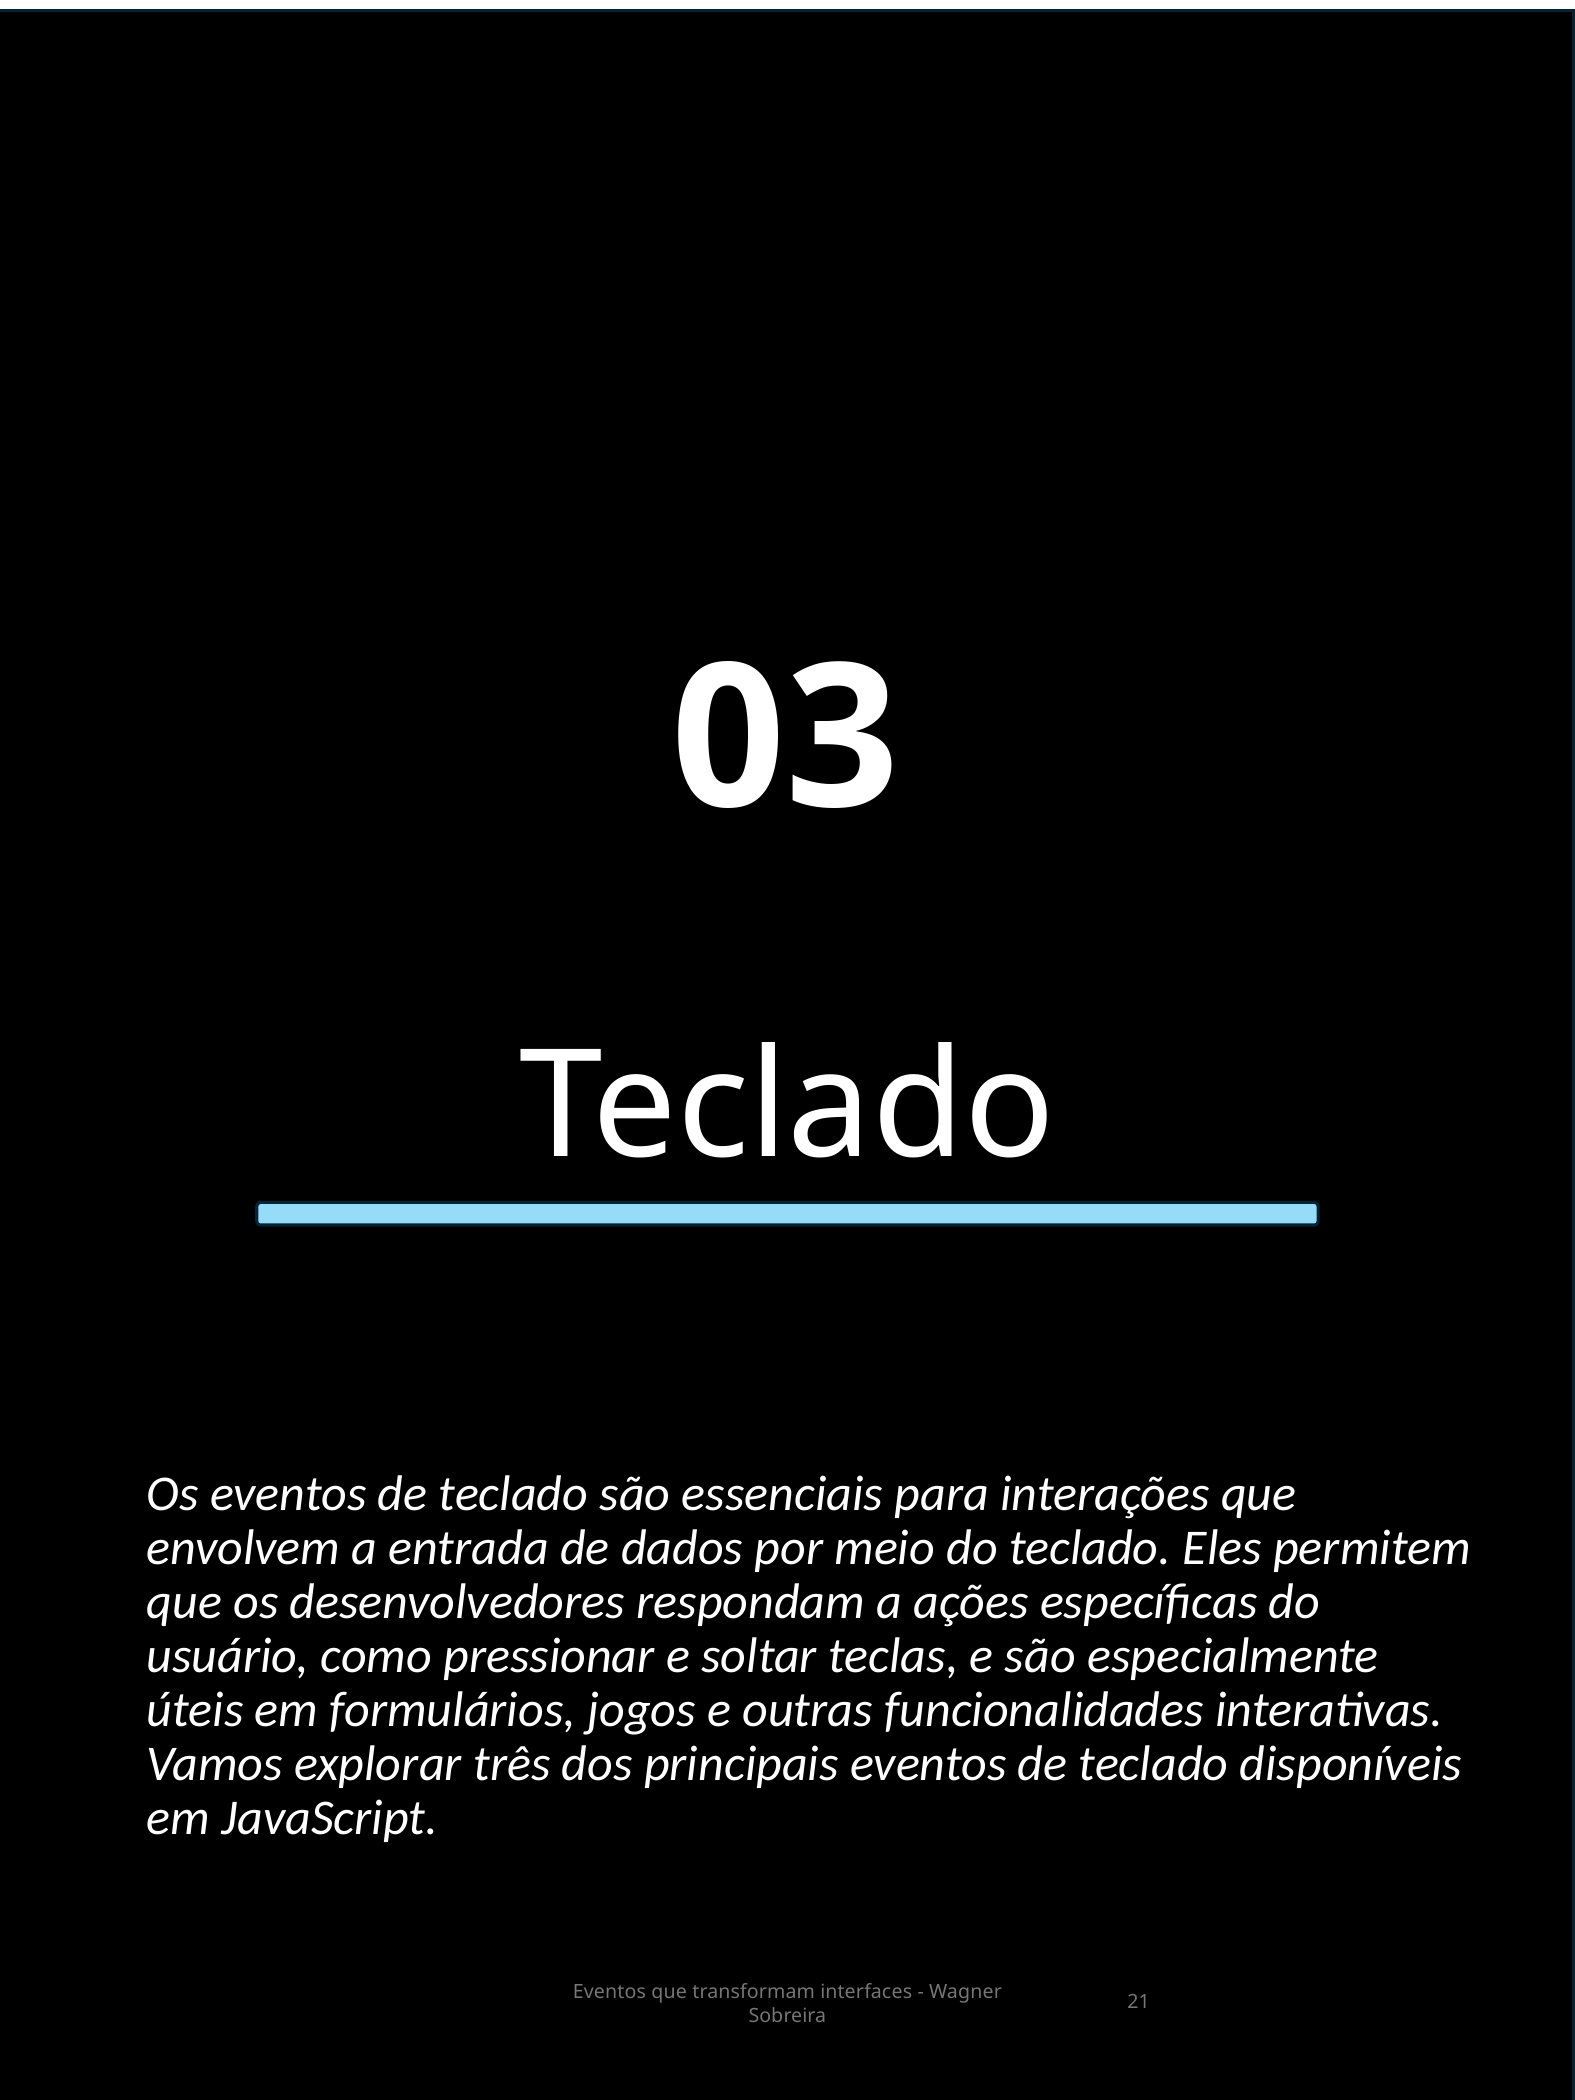

03
Teclado
Os eventos de teclado são essenciais para interações que envolvem a entrada de dados por meio do teclado. Eles permitem que os desenvolvedores respondam a ações específicas do usuário, como pressionar e soltar teclas, e são especialmente úteis em formulários, jogos e outras funcionalidades interativas. Vamos explorar três dos principais eventos de teclado disponíveis em JavaScript.
Eventos que transformam interfaces - Wagner Sobreira